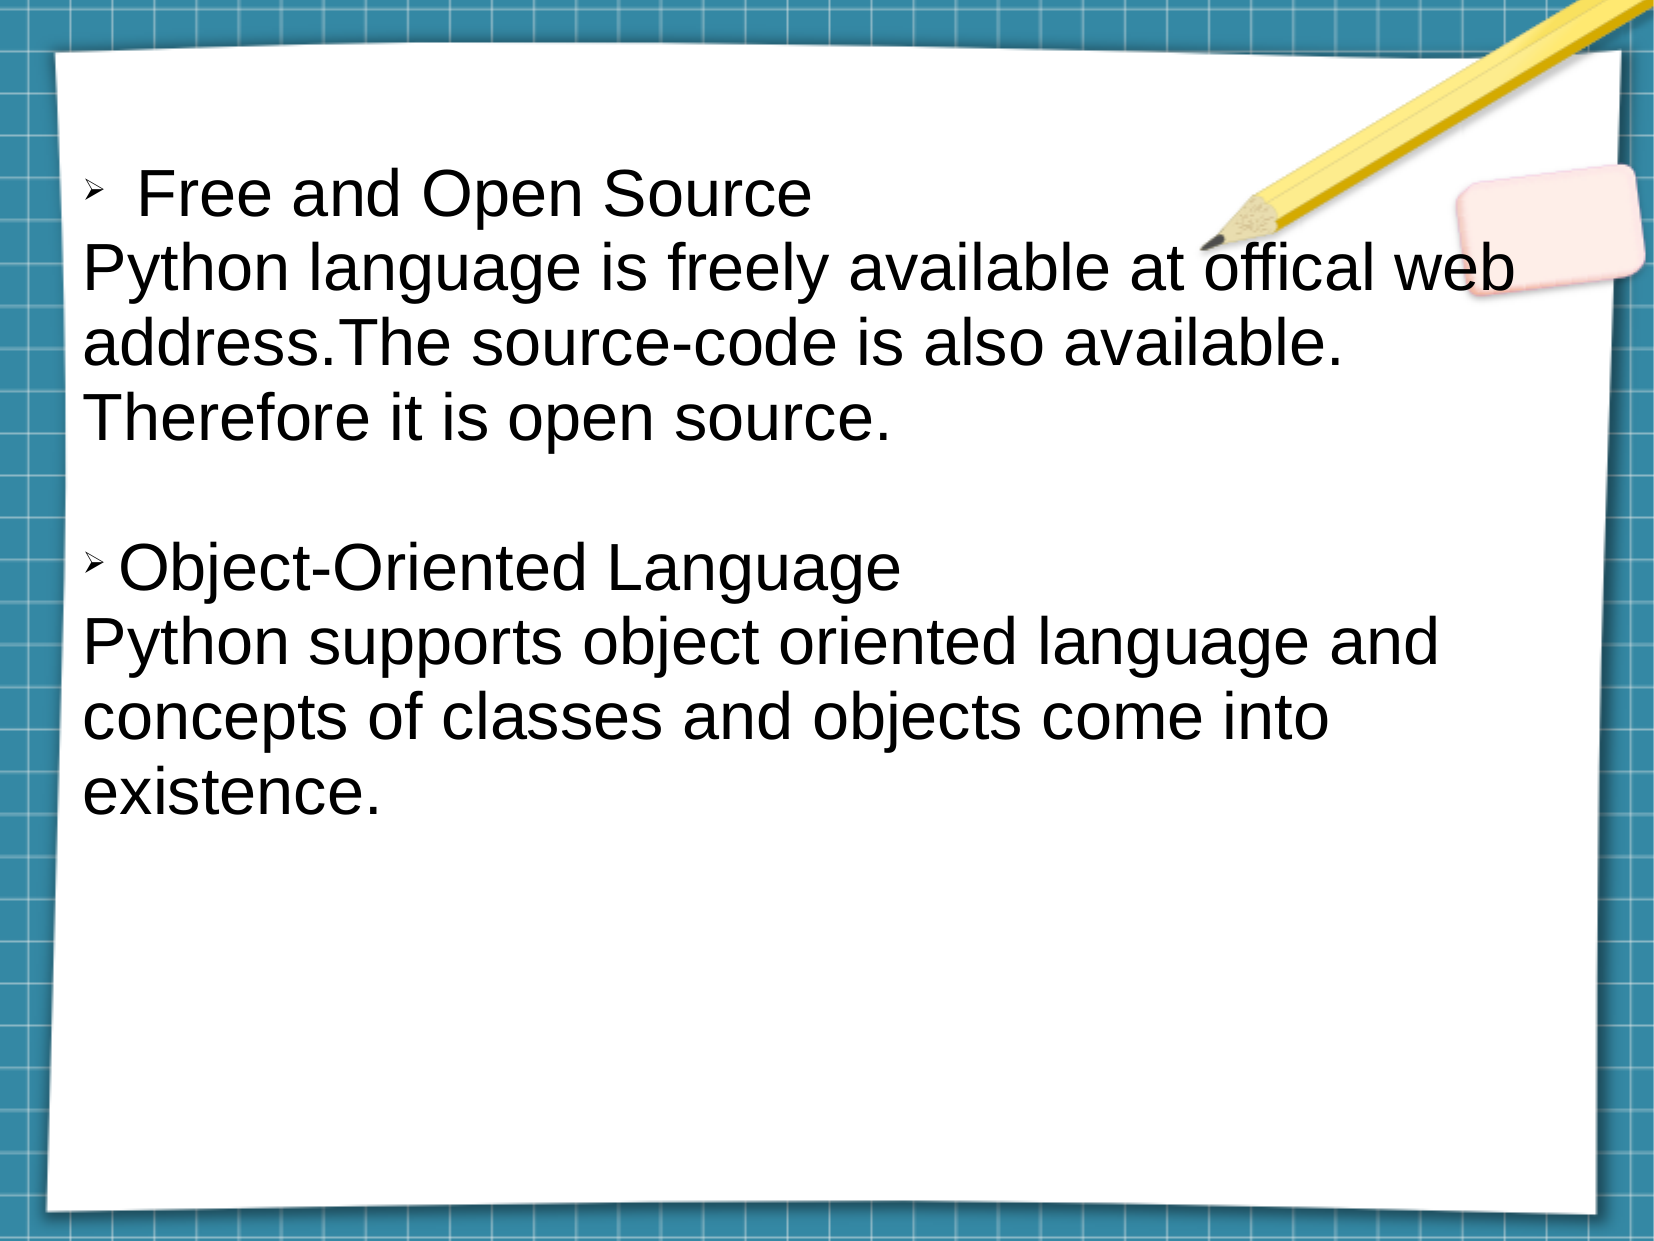

# Free and Open Source
Python language is freely available at offical web address.The source-code is also available. Therefore it is open source.
Object-Oriented Language
Python supports object oriented language and concepts of classes and objects come into existence.